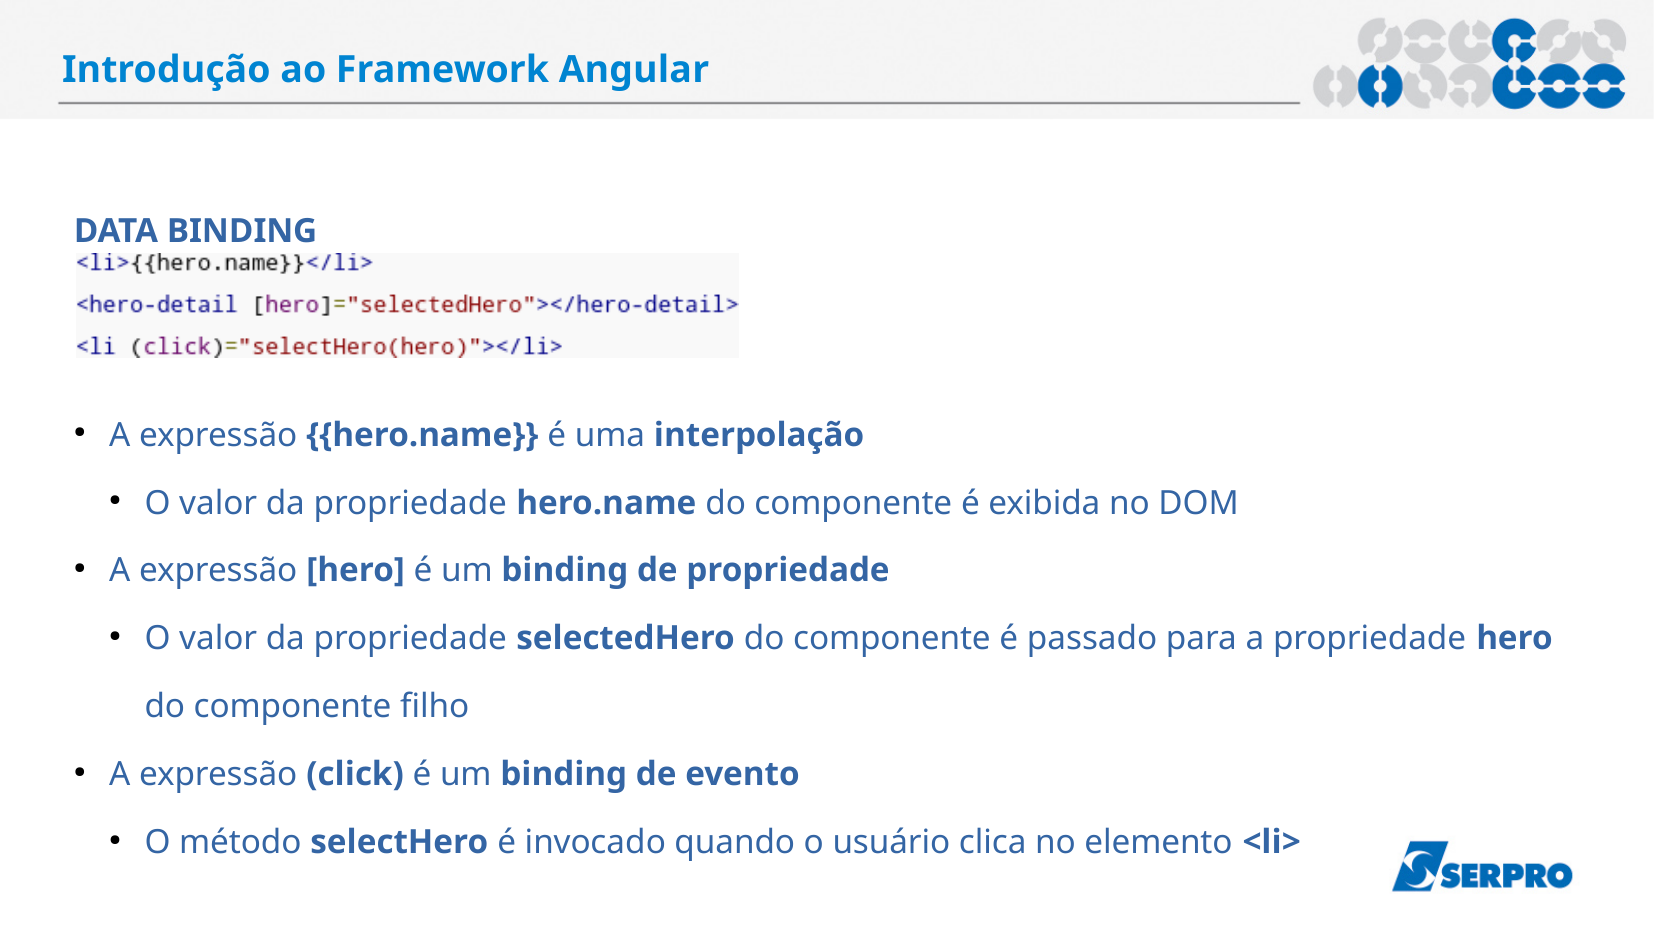

Introdução ao Framework Angular
DATA BINDING
A expressão {{hero.name}} é uma interpolação
O valor da propriedade hero.name do componente é exibida no DOM
A expressão [hero] é um binding de propriedade
O valor da propriedade selectedHero do componente é passado para a propriedade hero do componente filho
A expressão (click) é um binding de evento
O método selectHero é invocado quando o usuário clica no elemento <li>